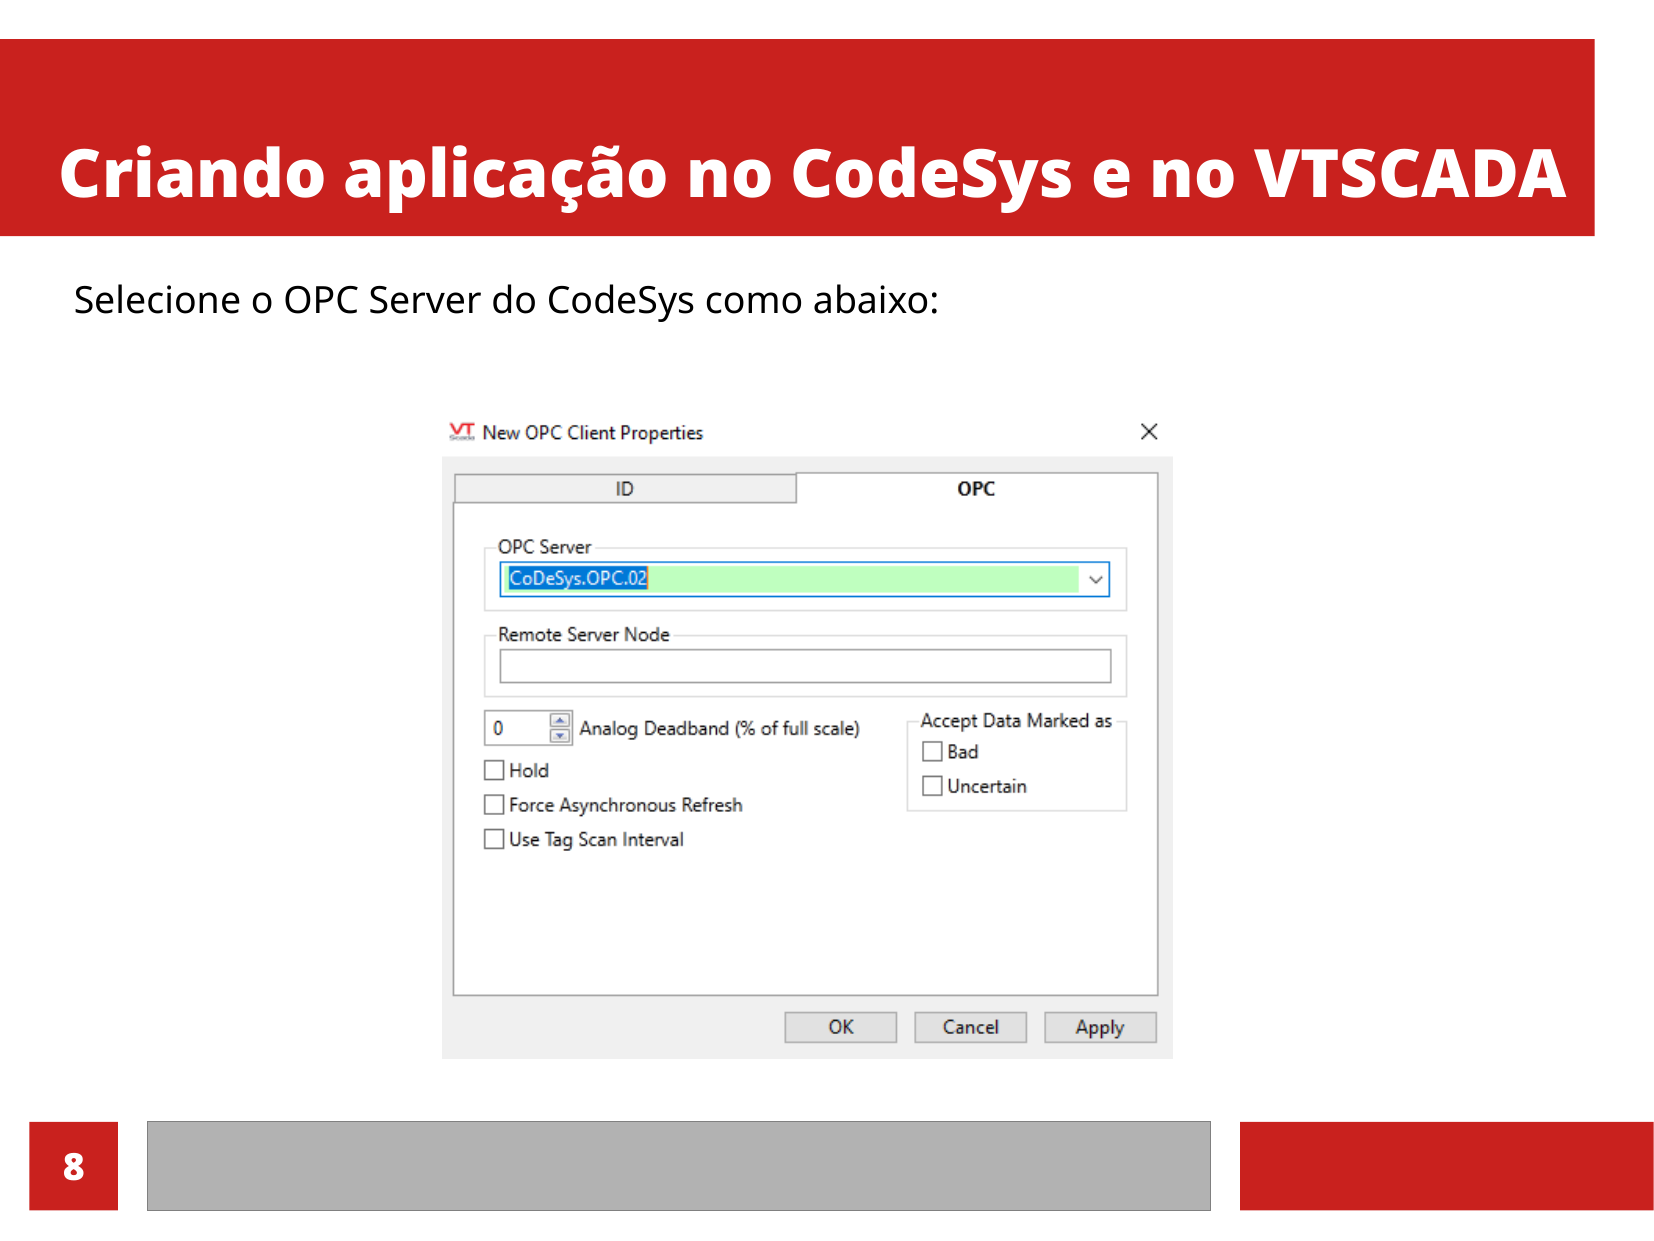

# Criando aplicação no CodeSys e no VTSCADA
Selecione o OPC Server do CodeSys como abaixo:
8